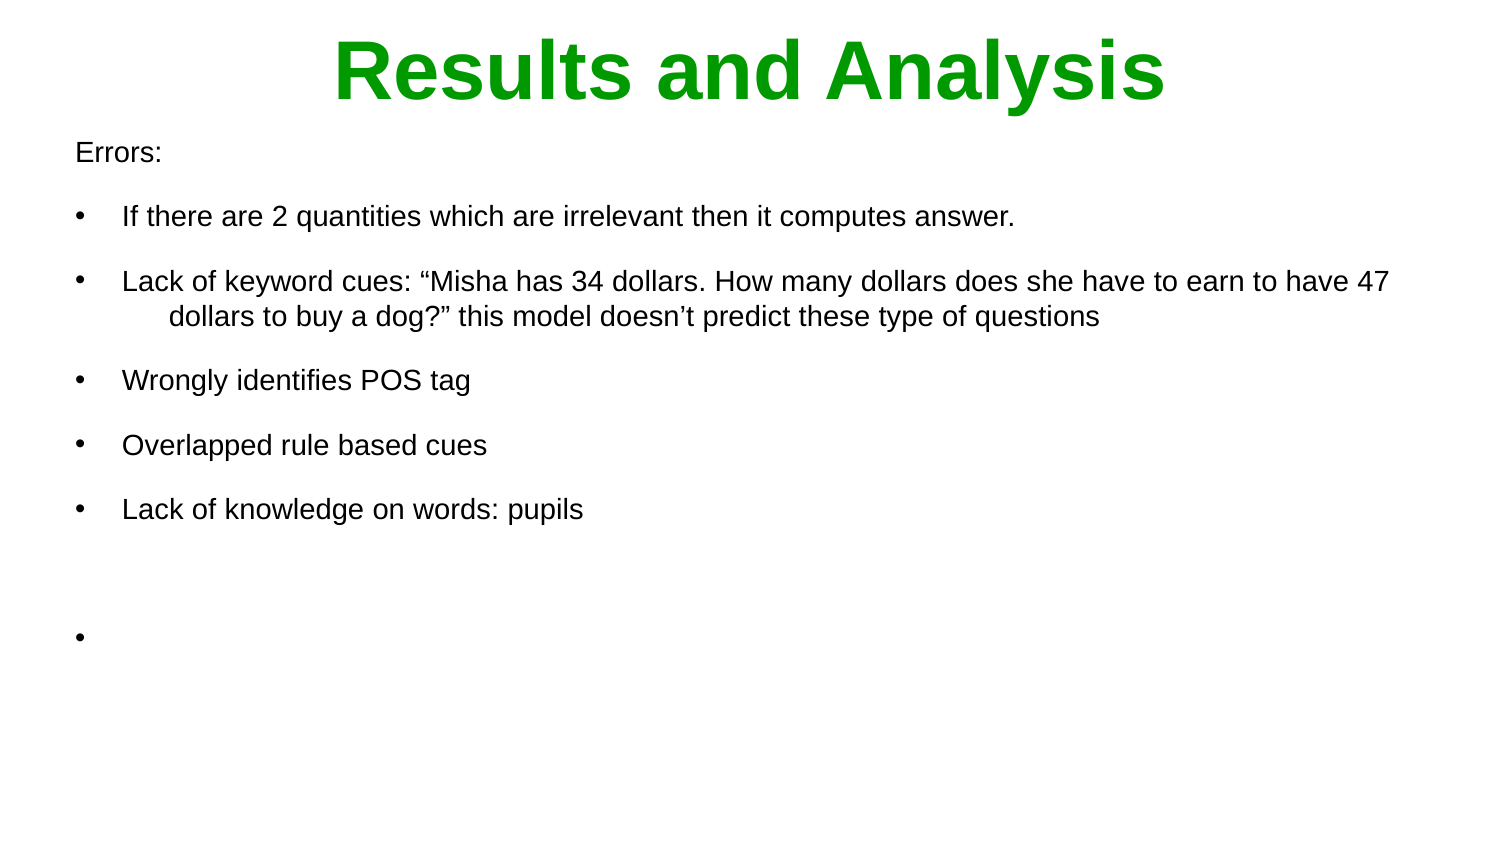

# Results and Analysis
Errors:
If there are 2 quantities which are irrelevant then it computes answer.
Lack of keyword cues: “Misha has 34 dollars. How many dollars does she have to earn to have 47 dollars to buy a dog?” this model doesn’t predict these type of questions
Wrongly identifies POS tag
Overlapped rule based cues
Lack of knowledge on words: pupils